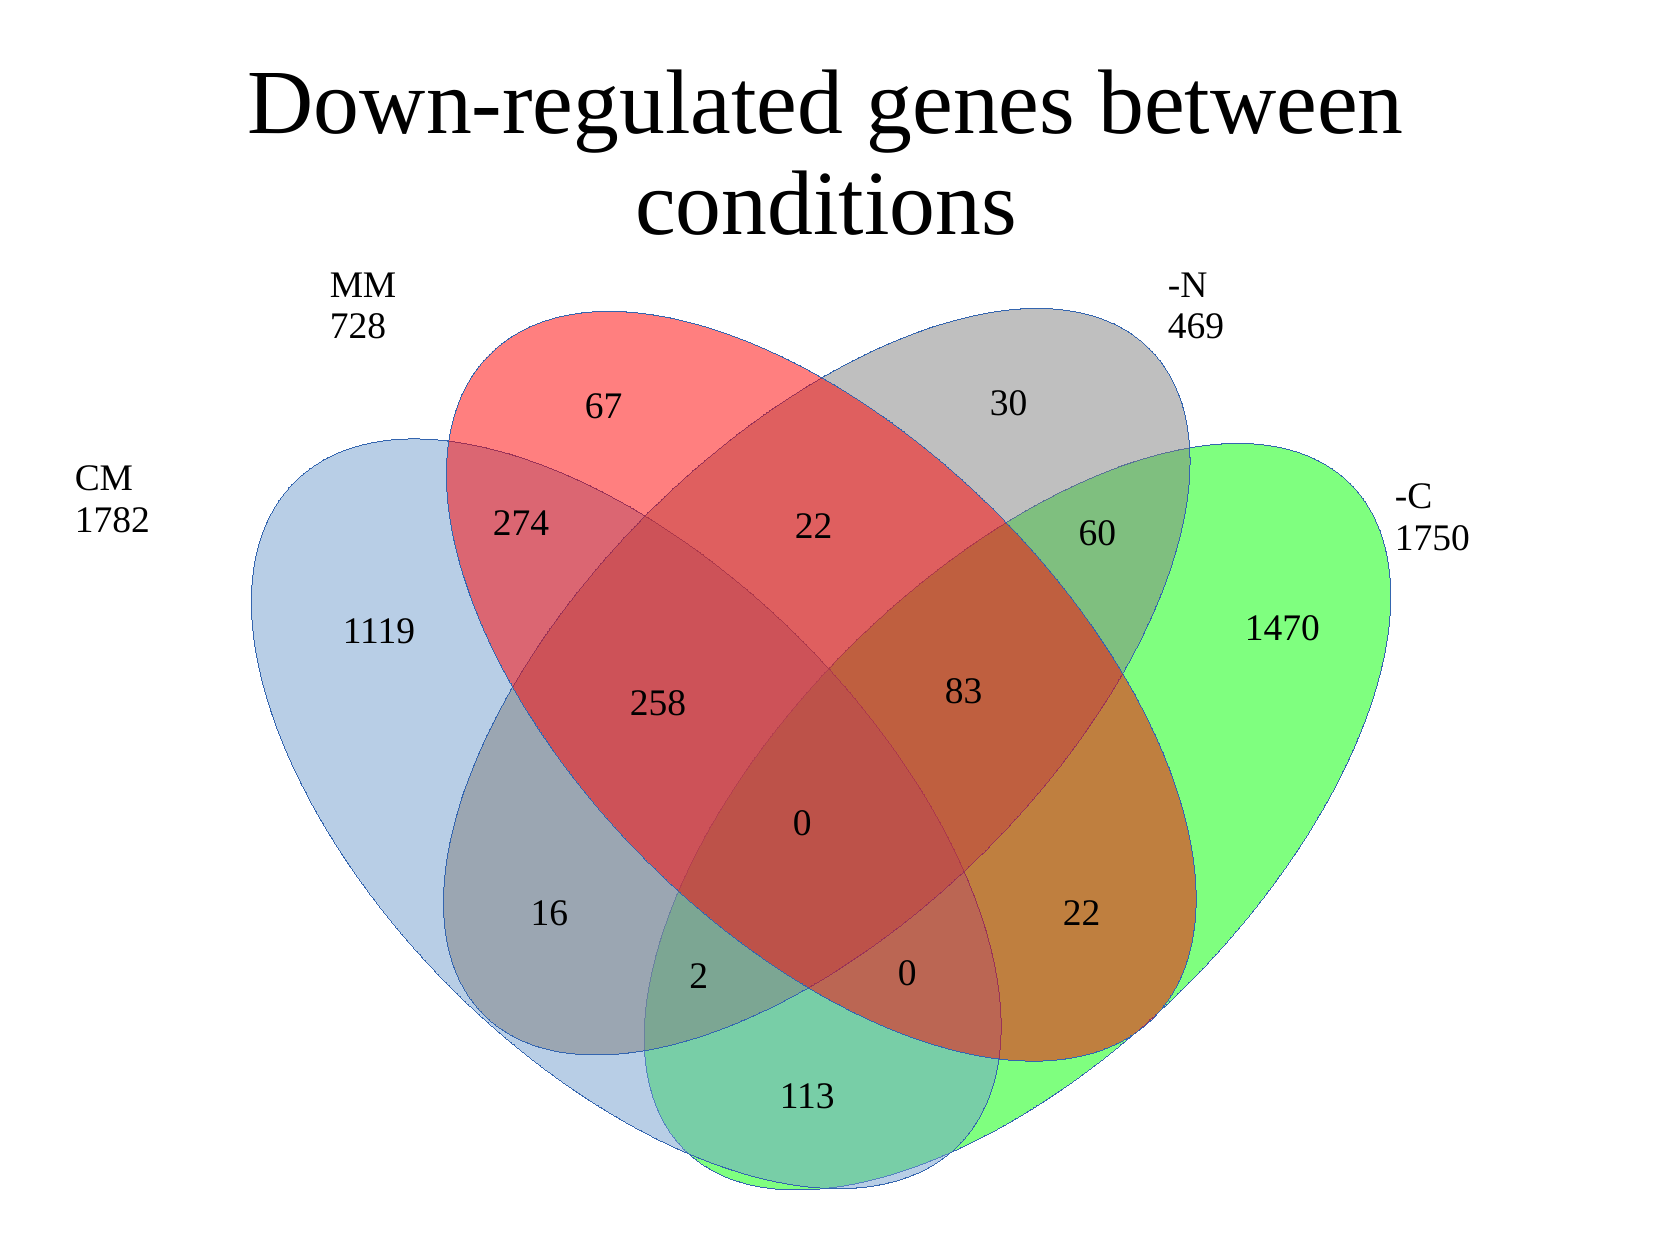

# Down-regulated genes between conditions
-N
469
MM
728
30
67
CM
1782
-C
1750
274
22
60
1470
1119
83
258
0
16
22
0
2
113